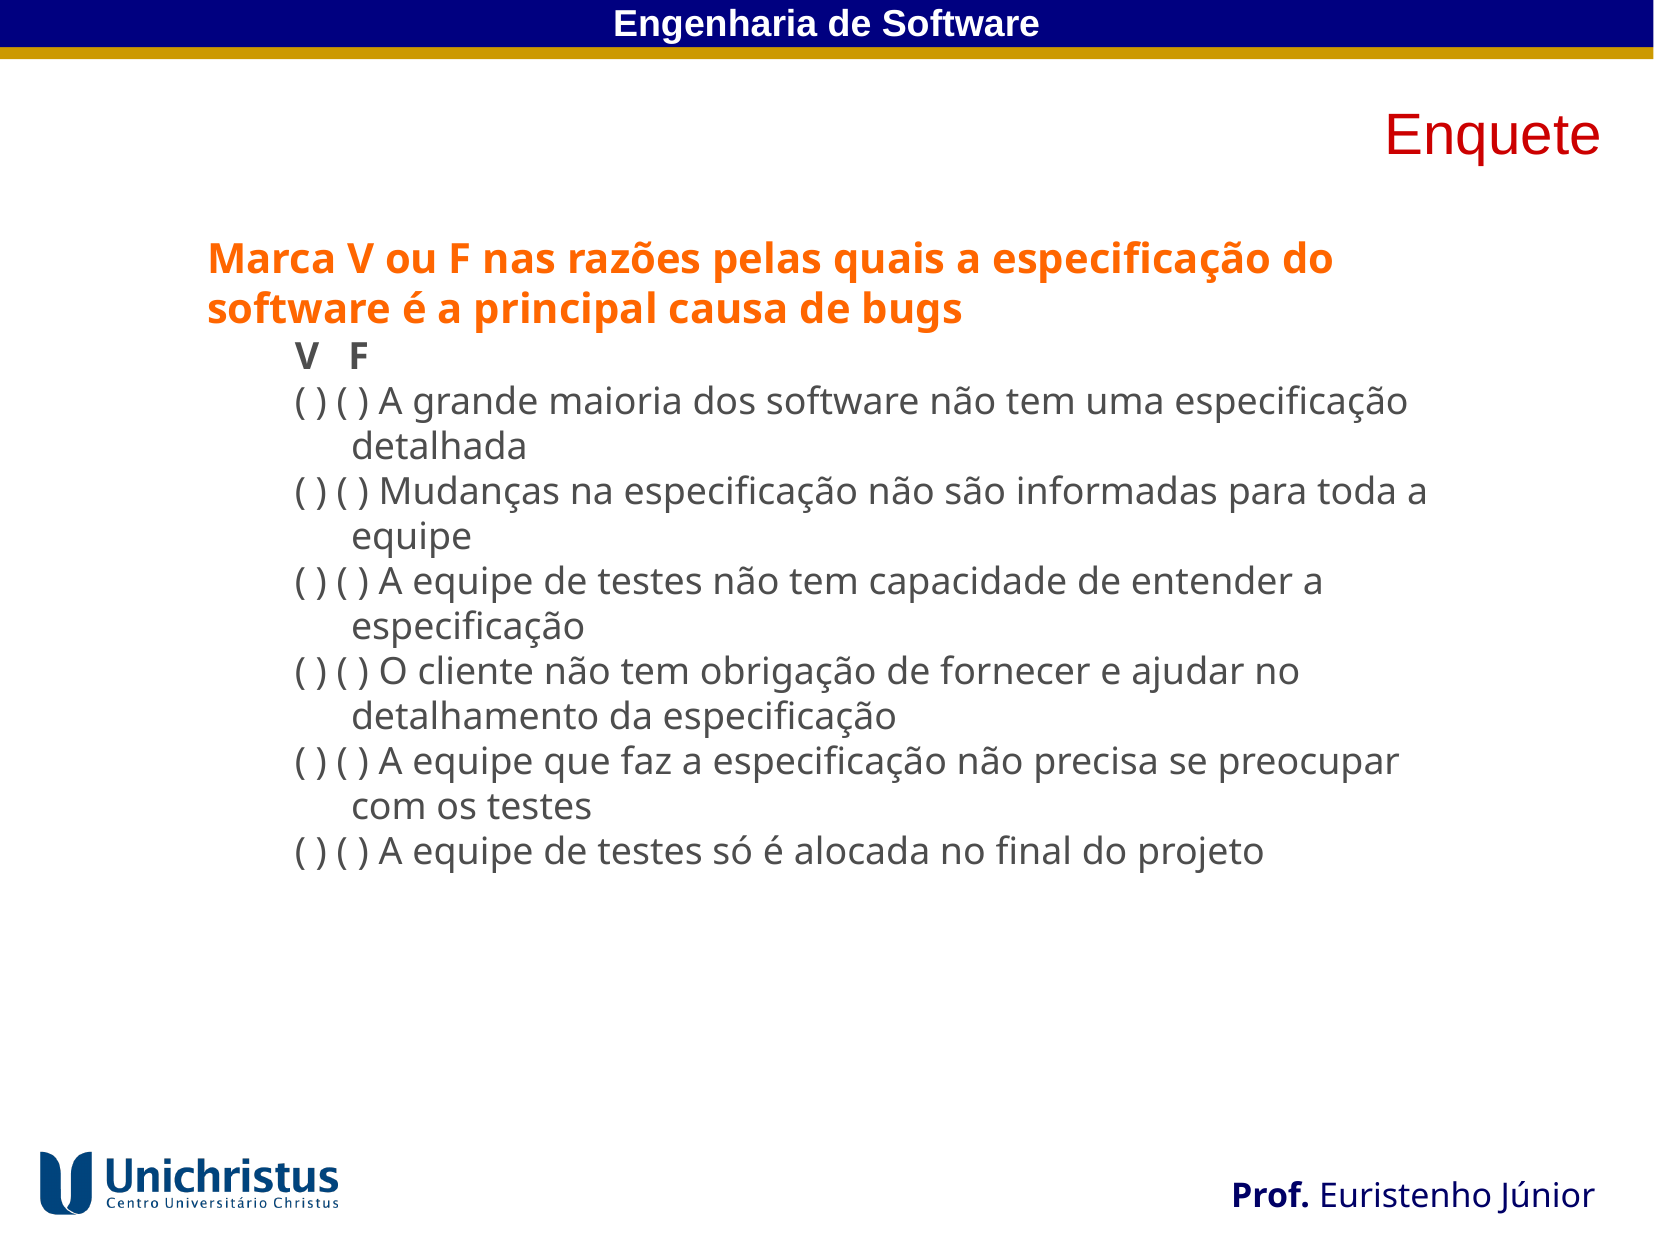

Engenharia de Software
Enquete
Marca V ou F nas razões pelas quais a especificação do software é a principal causa de bugs
V F
( ) ( ) A grande maioria dos software não tem uma especificação detalhada
( ) ( ) Mudanças na especificação não são informadas para toda a equipe
( ) ( ) A equipe de testes não tem capacidade de entender a especificação
( ) ( ) O cliente não tem obrigação de fornecer e ajudar no detalhamento da especificação
( ) ( ) A equipe que faz a especificação não precisa se preocupar com os testes
( ) ( ) A equipe de testes só é alocada no final do projeto
Prof. Euristenho Júnior